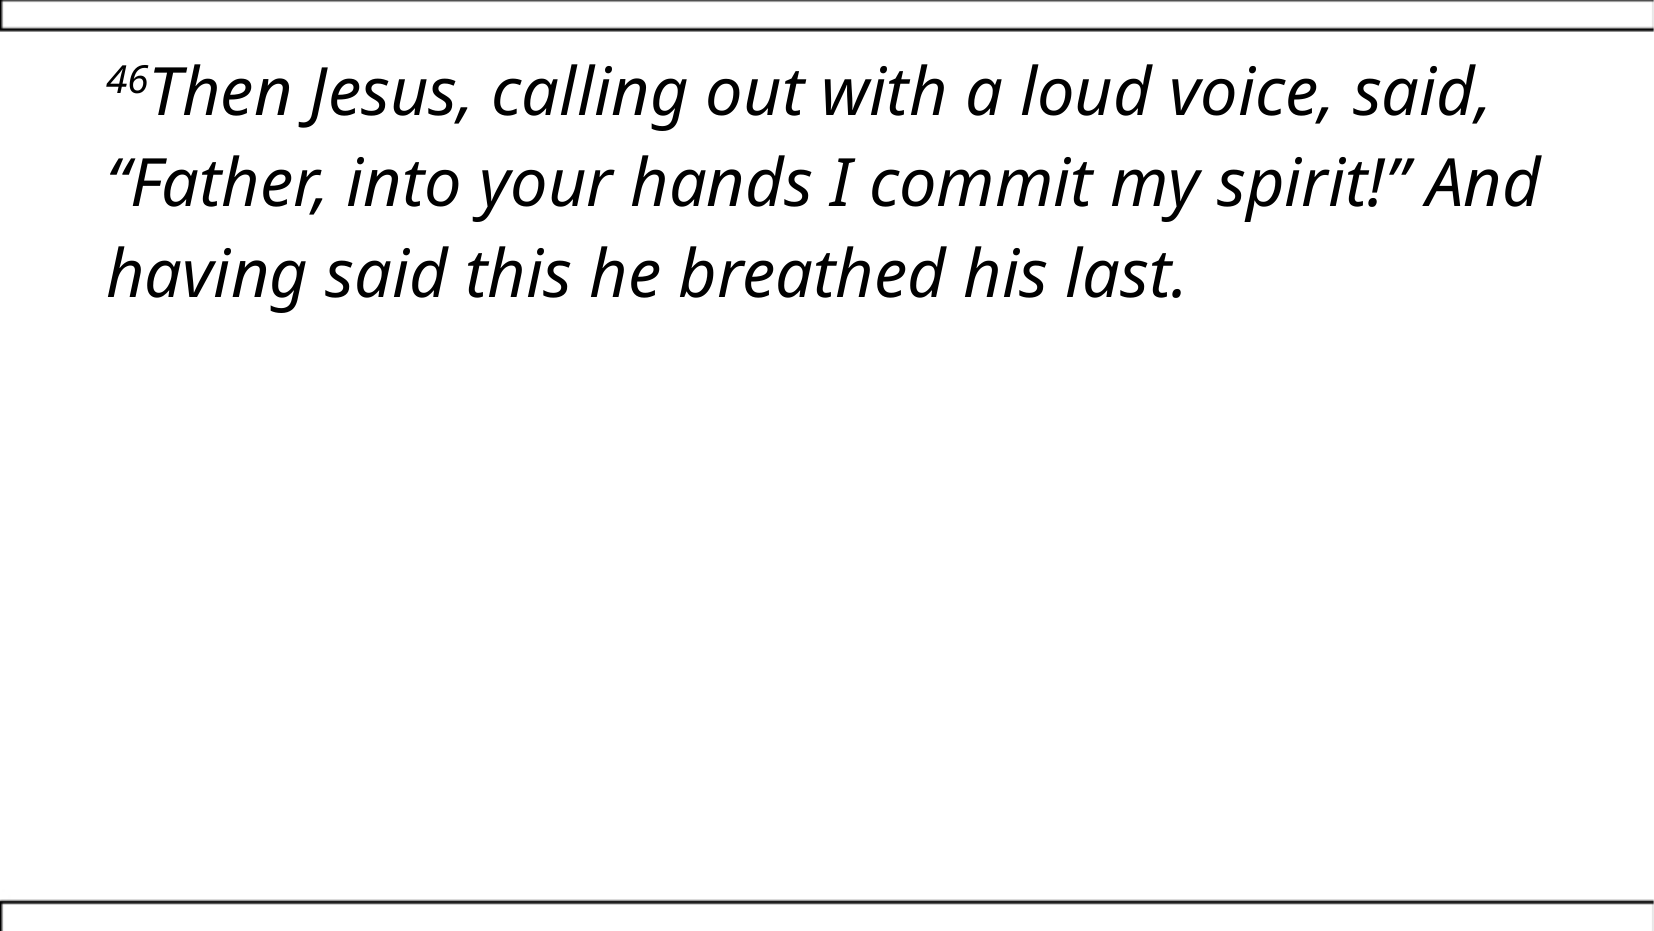

46Then Jesus, calling out with a loud voice, said, “Father, into your hands I commit my spirit!” And having said this he breathed his last.